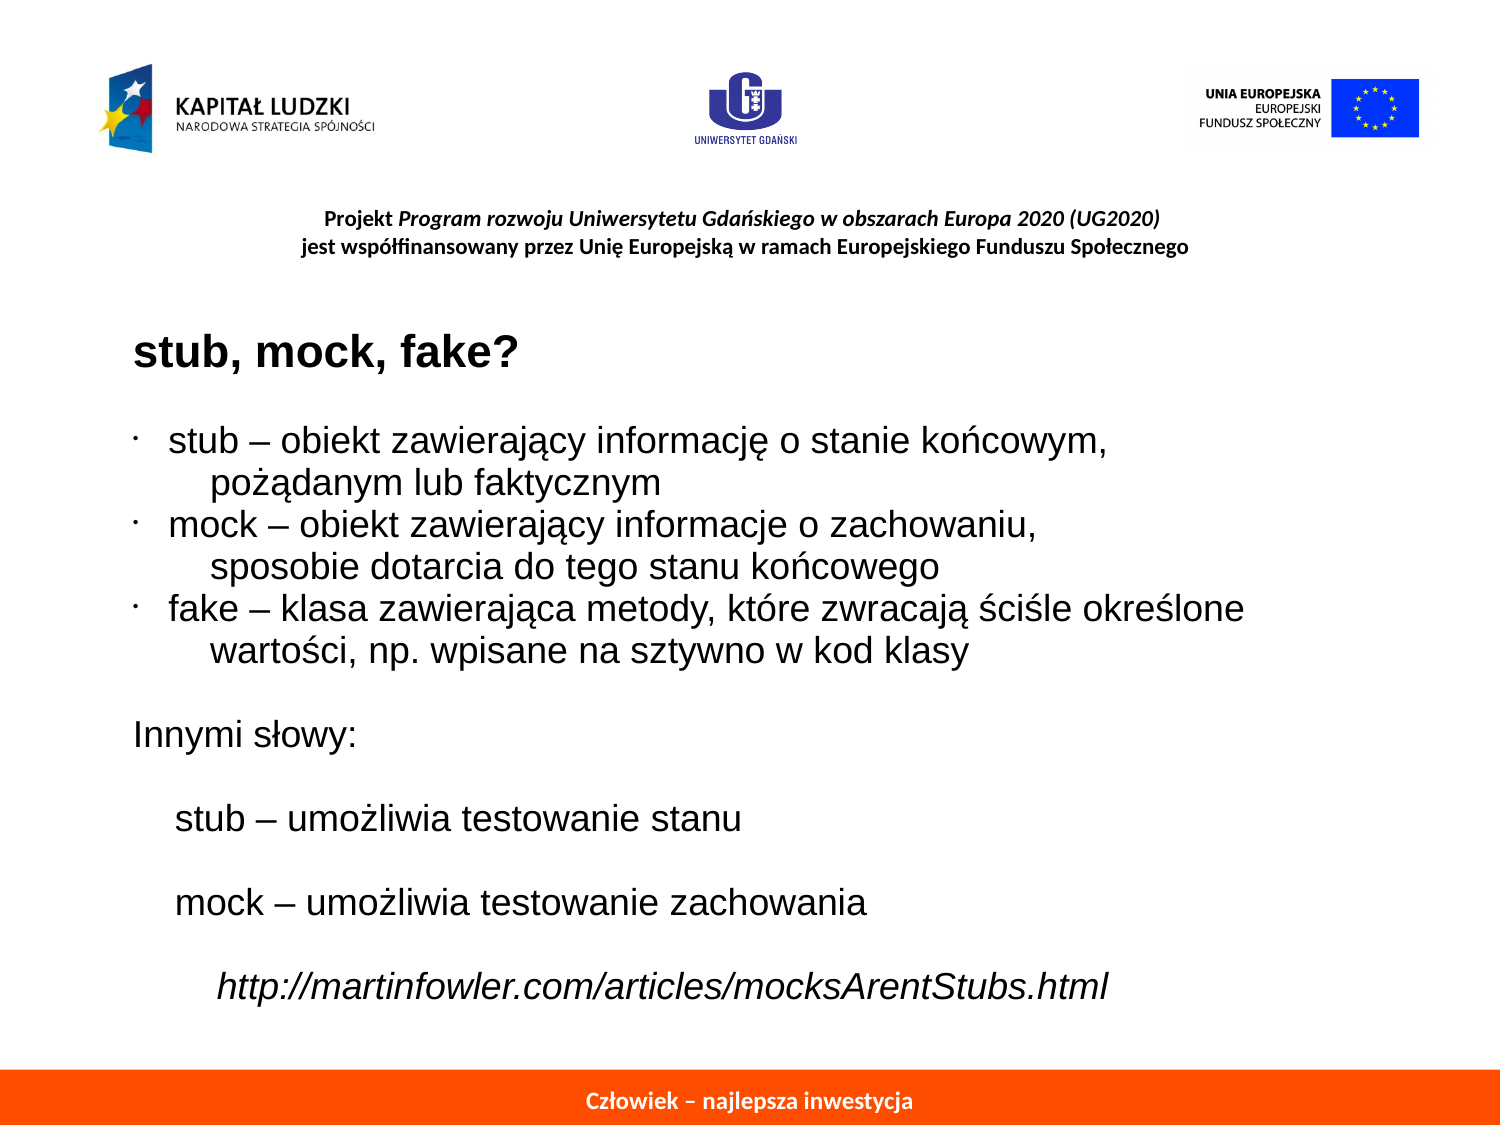

Projekt Program rozwoju Uniwersytetu Gdańskiego w obszarach Europa 2020 (UG2020)
jest współfinansowany przez Unię Europejską w ramach Europejskiego Funduszu Społecznego
stub, mock, fake?
stub – obiekt zawierający informację o stanie końcowym,
 pożądanym lub faktycznym
mock – obiekt zawierający informacje o zachowaniu,
 sposobie dotarcia do tego stanu końcowego
fake – klasa zawierająca metody, które zwracają ściśle określone
 wartości, np. wpisane na sztywno w kod klasy
Innymi słowy:
 stub – umożliwia testowanie stanu
 mock – umożliwia testowanie zachowania
 http://martinfowler.com/articles/mocksArentStubs.html
Człowiek – najlepsza inwestycja